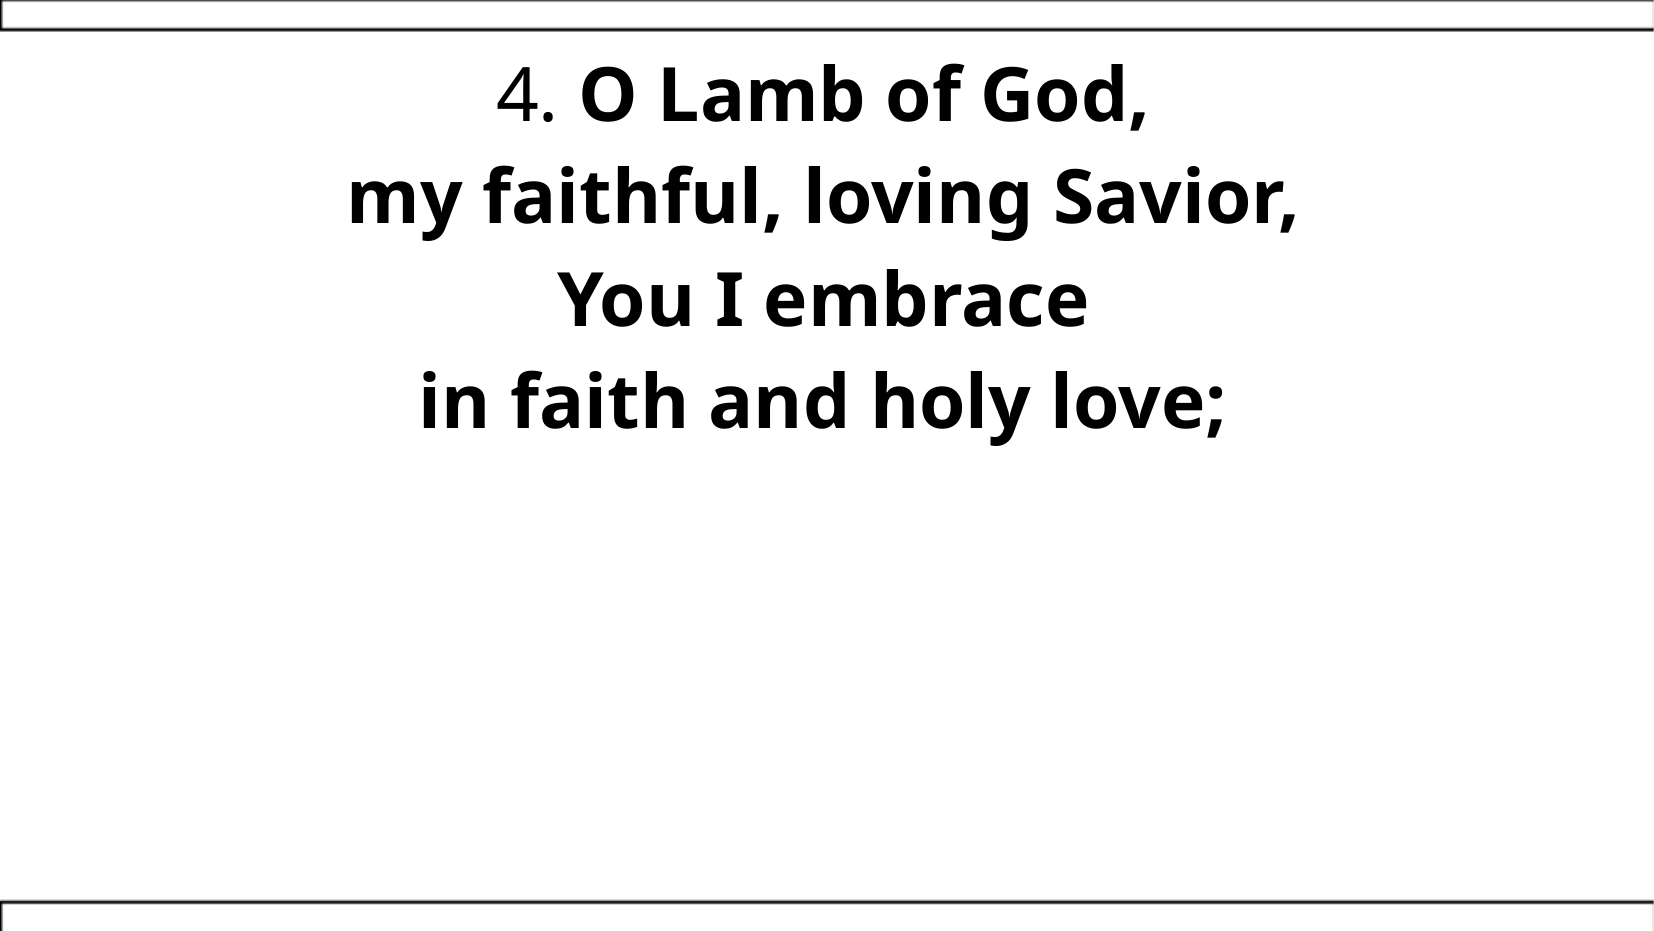

4. O Lamb of God,
my faithful, loving Savior,
You I embrace
in faith and holy love;